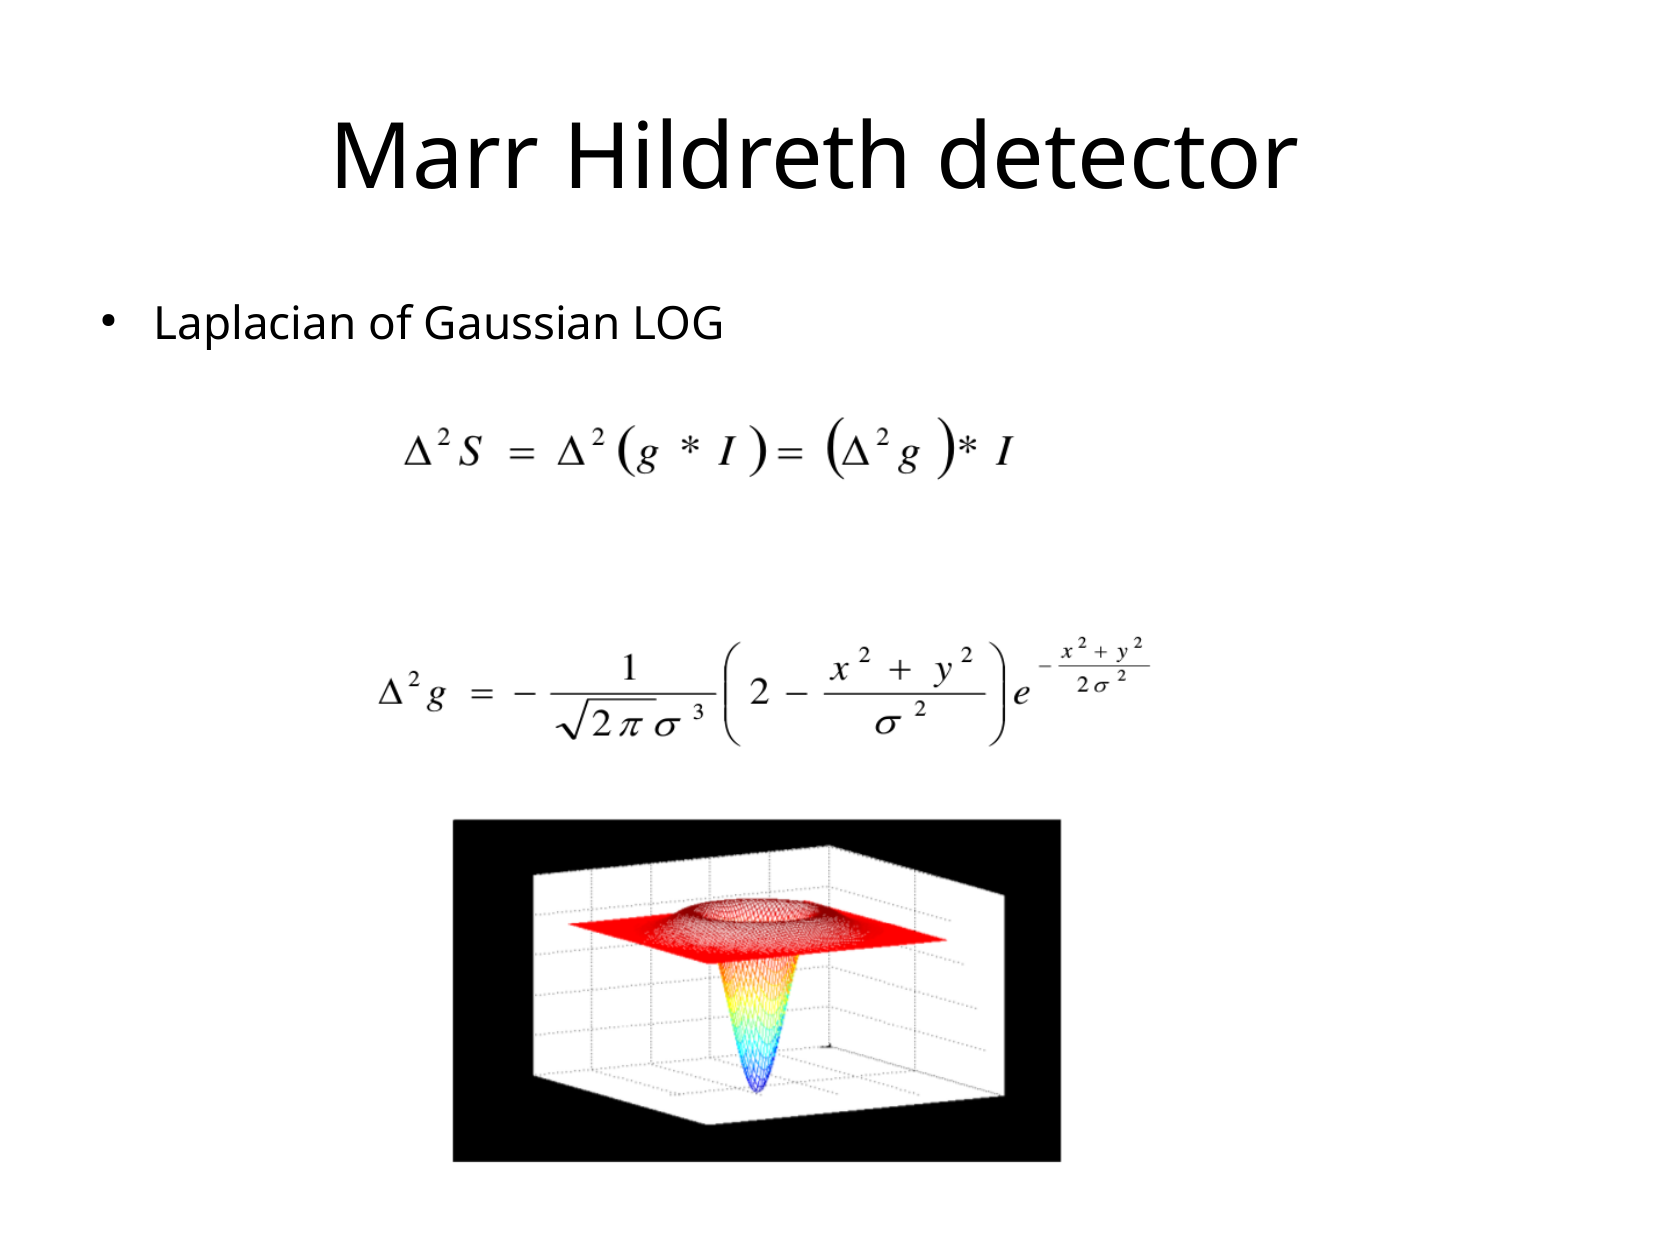

Marr Hildreth detector
# Laplacian of Gaussian LOG